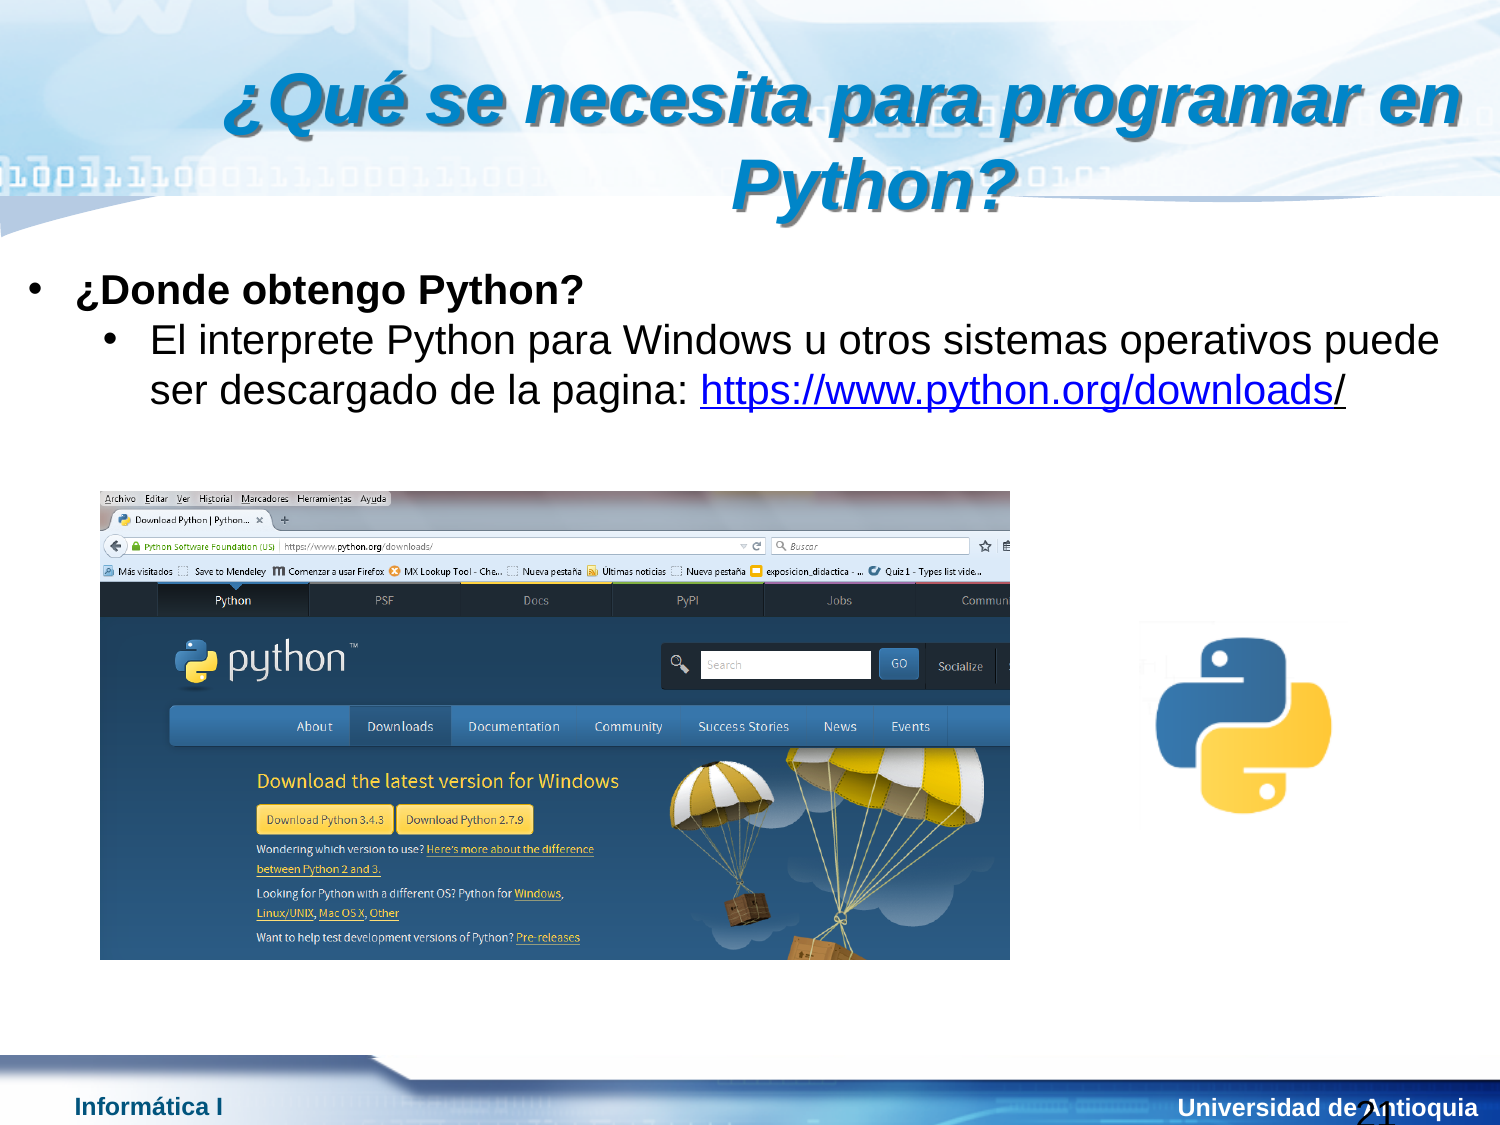

# ¿Qué se necesita para programar en Python?
¿Donde obtengo Python?
El interprete Python para Windows u otros sistemas operativos puede ser descargado de la pagina: https://www.python.org/downloads/